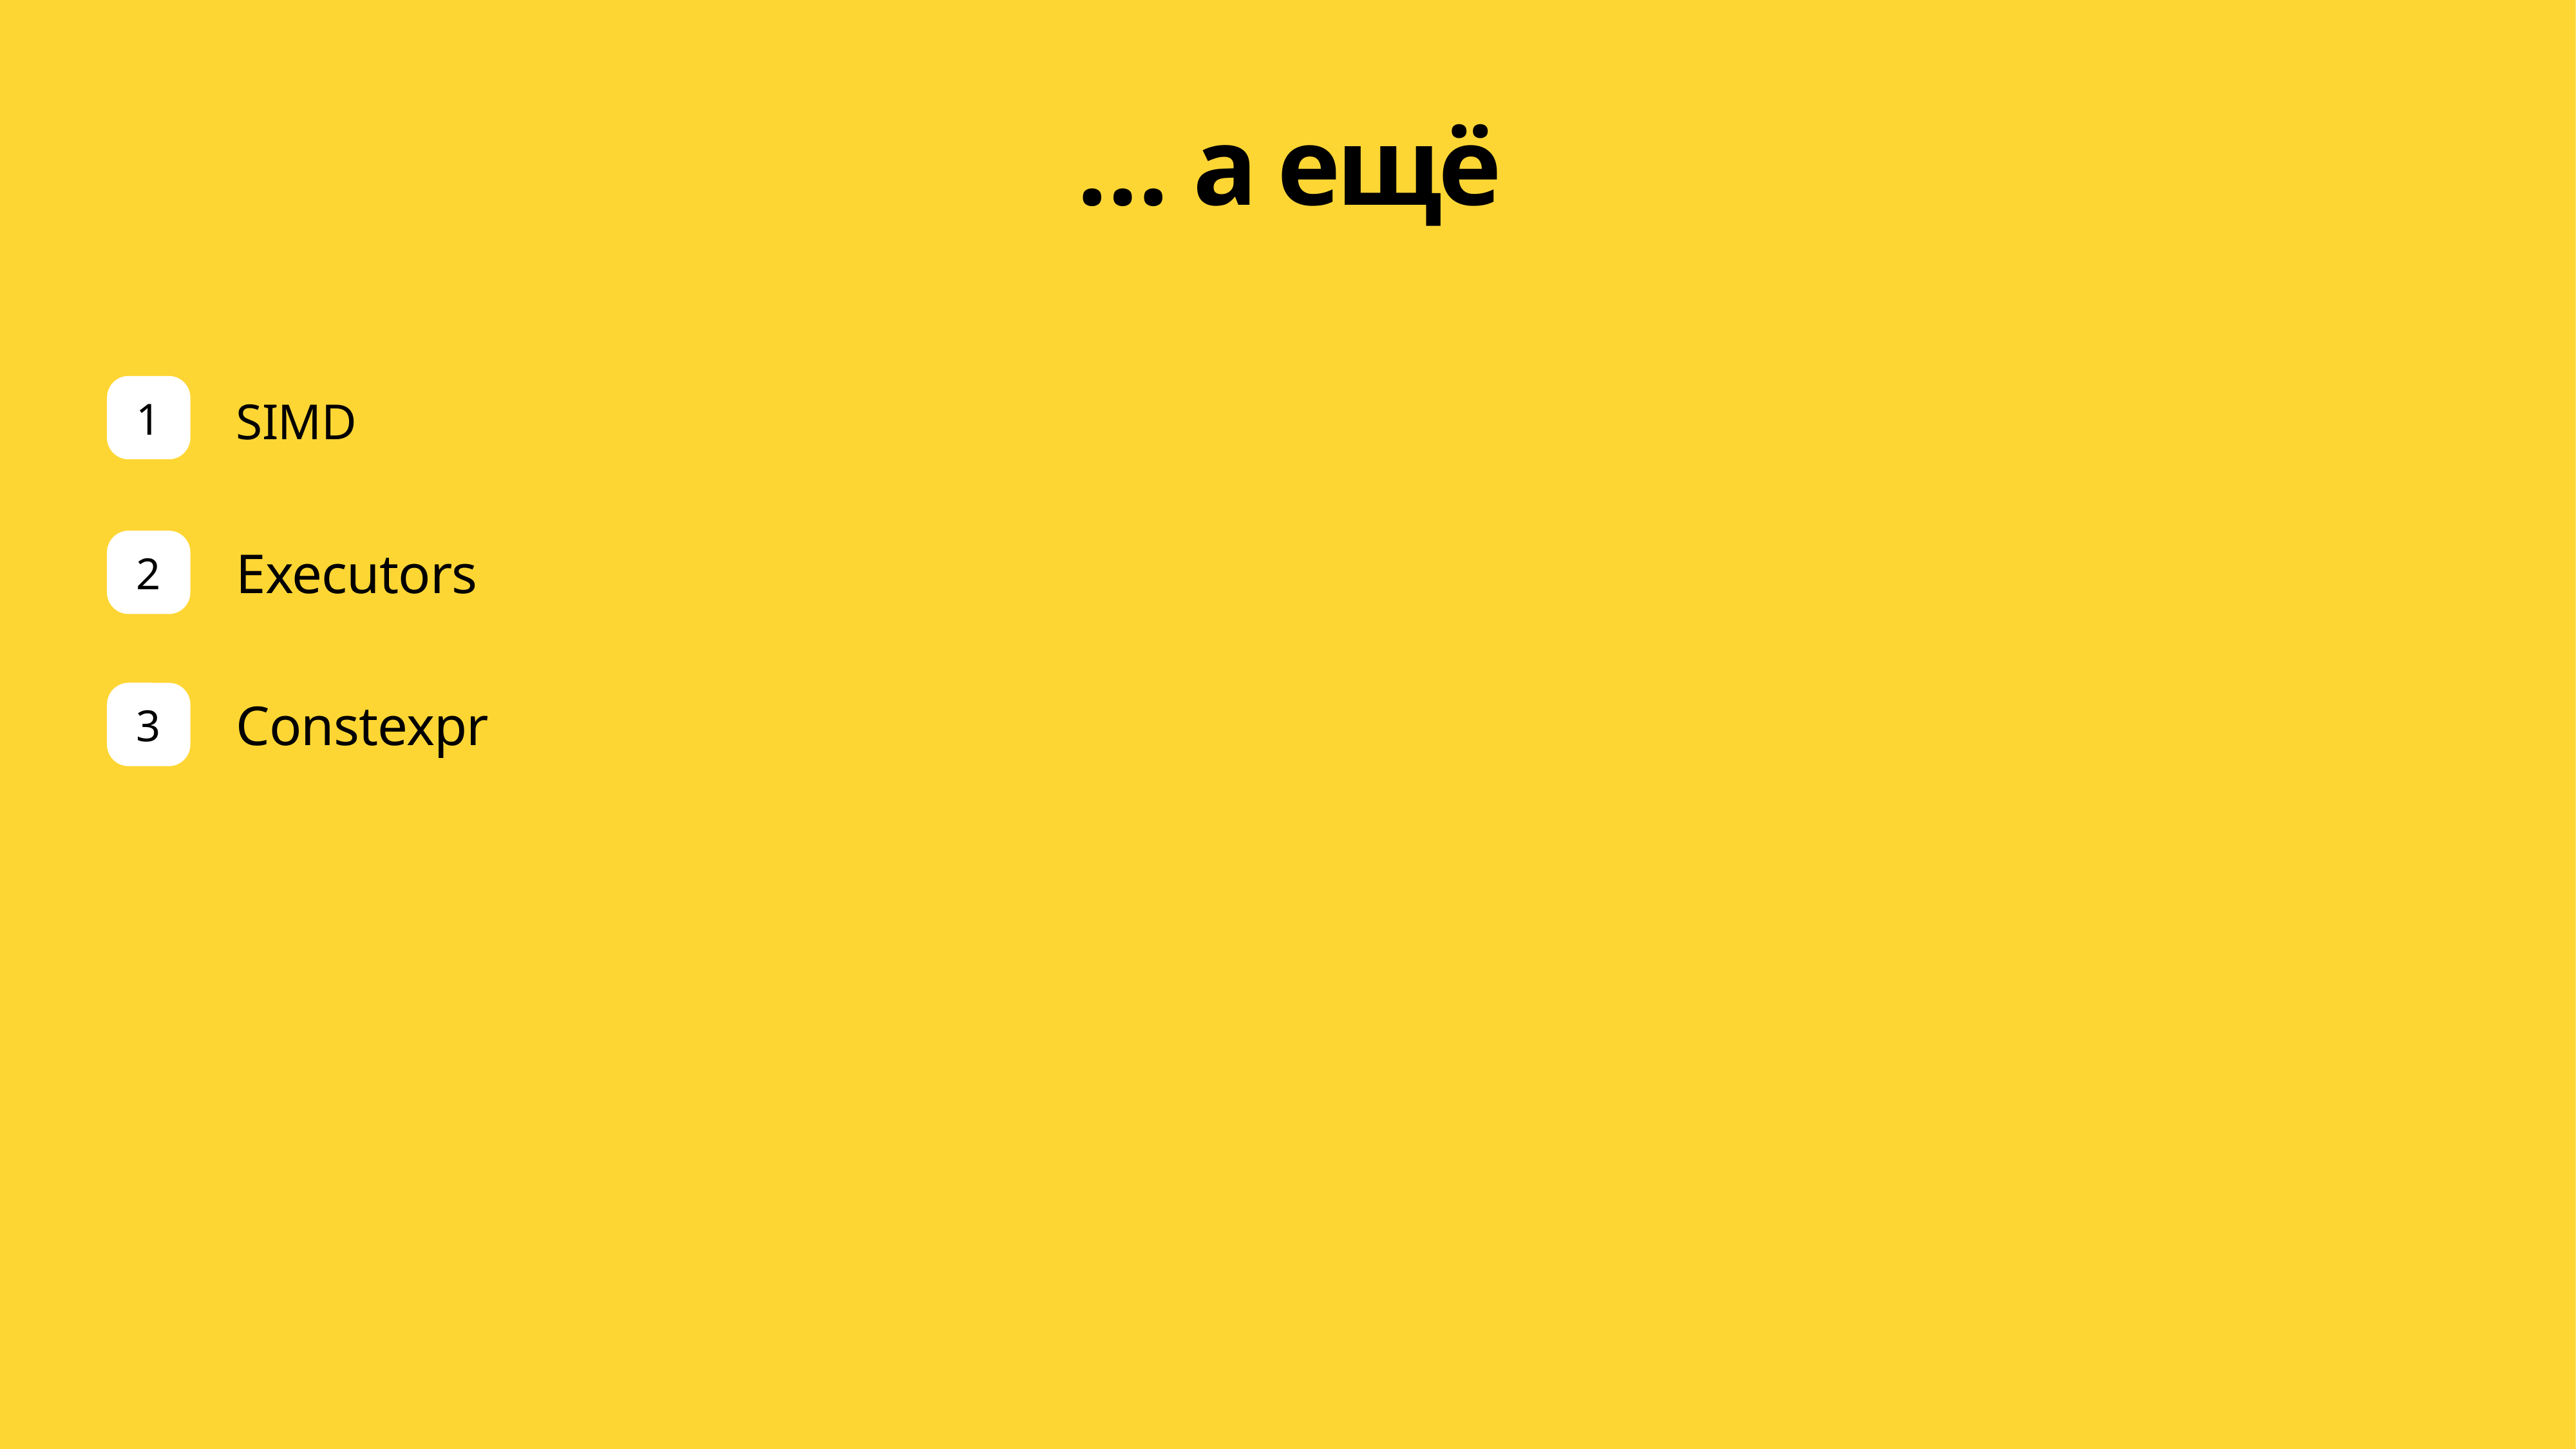

… а ещё
#
1
SIMD
2
Executors
3
Constexpr